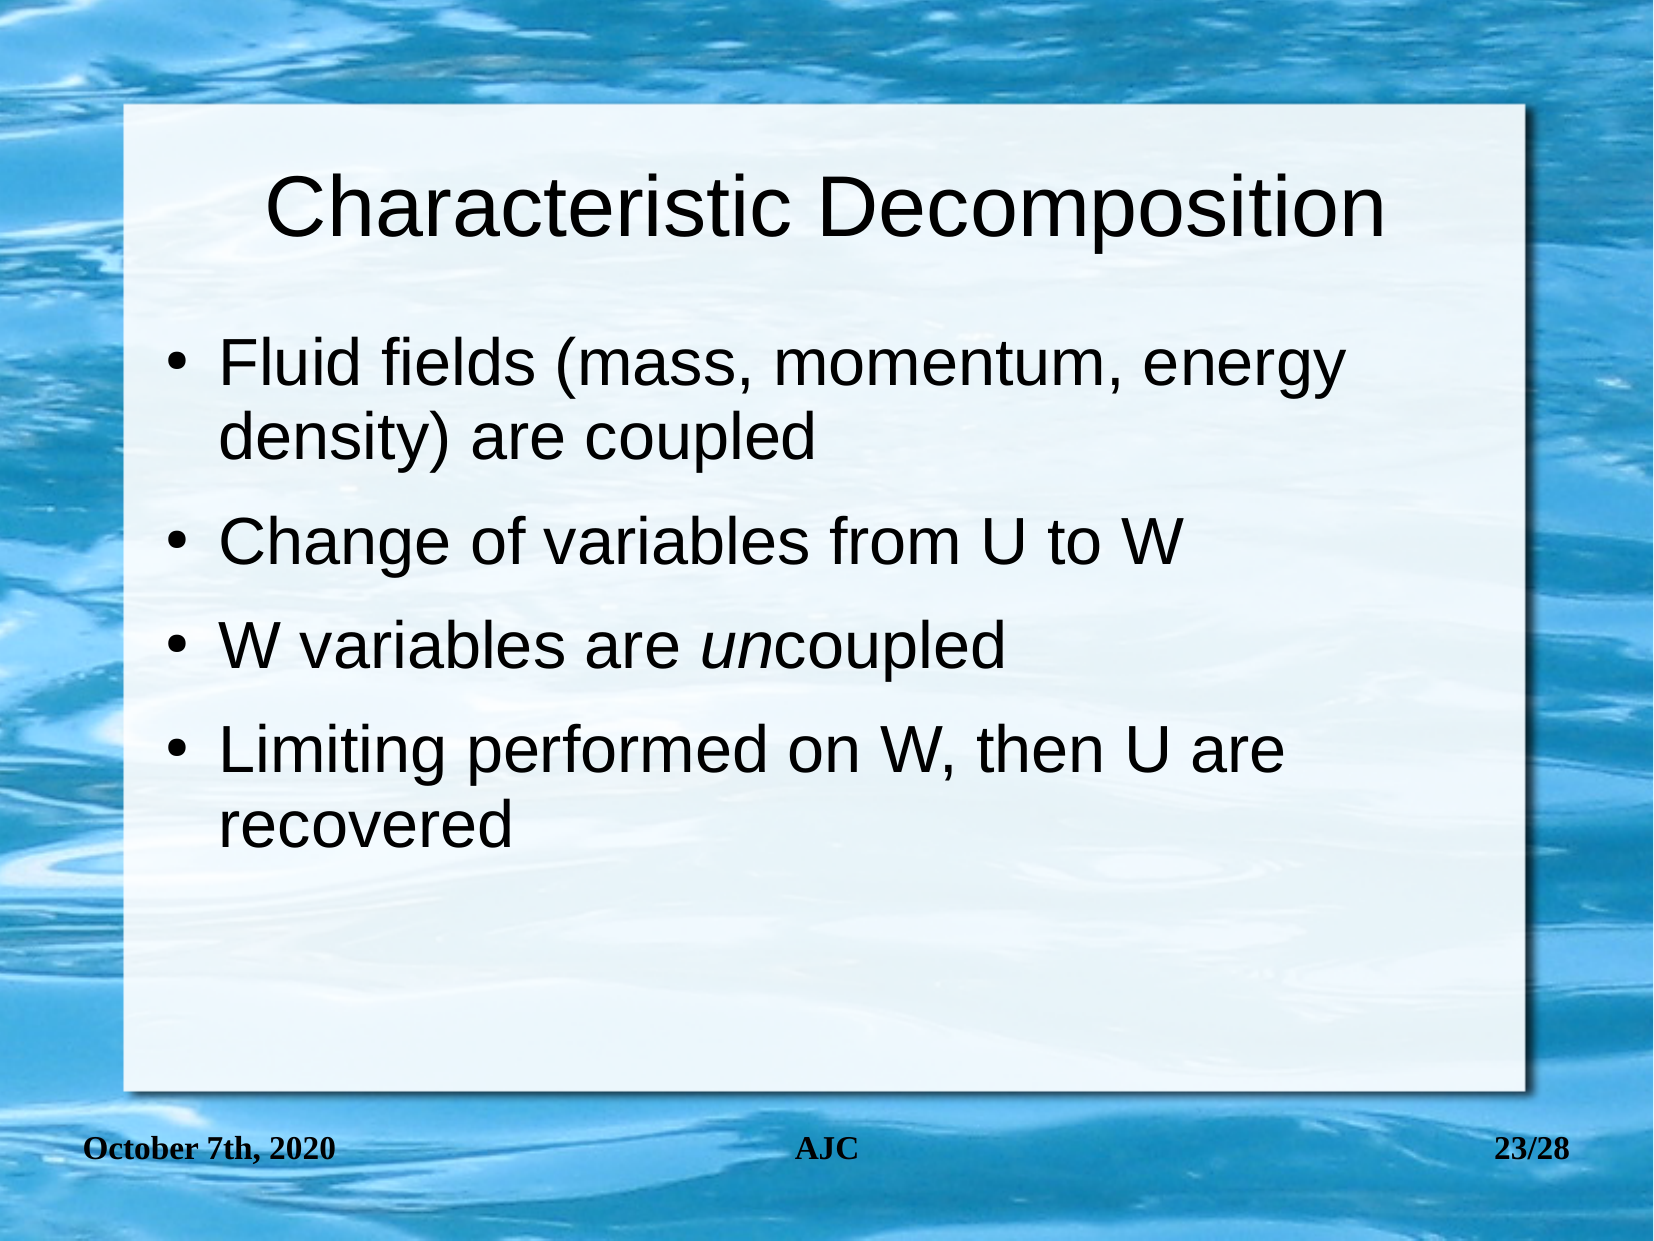

# Characteristic Decomposition
Fluid fields (mass, momentum, energy density) are coupled
Change of variables from U to W
W variables are uncoupled
Limiting performed on W, then U are recovered
October 7th, 2020
AJC
23